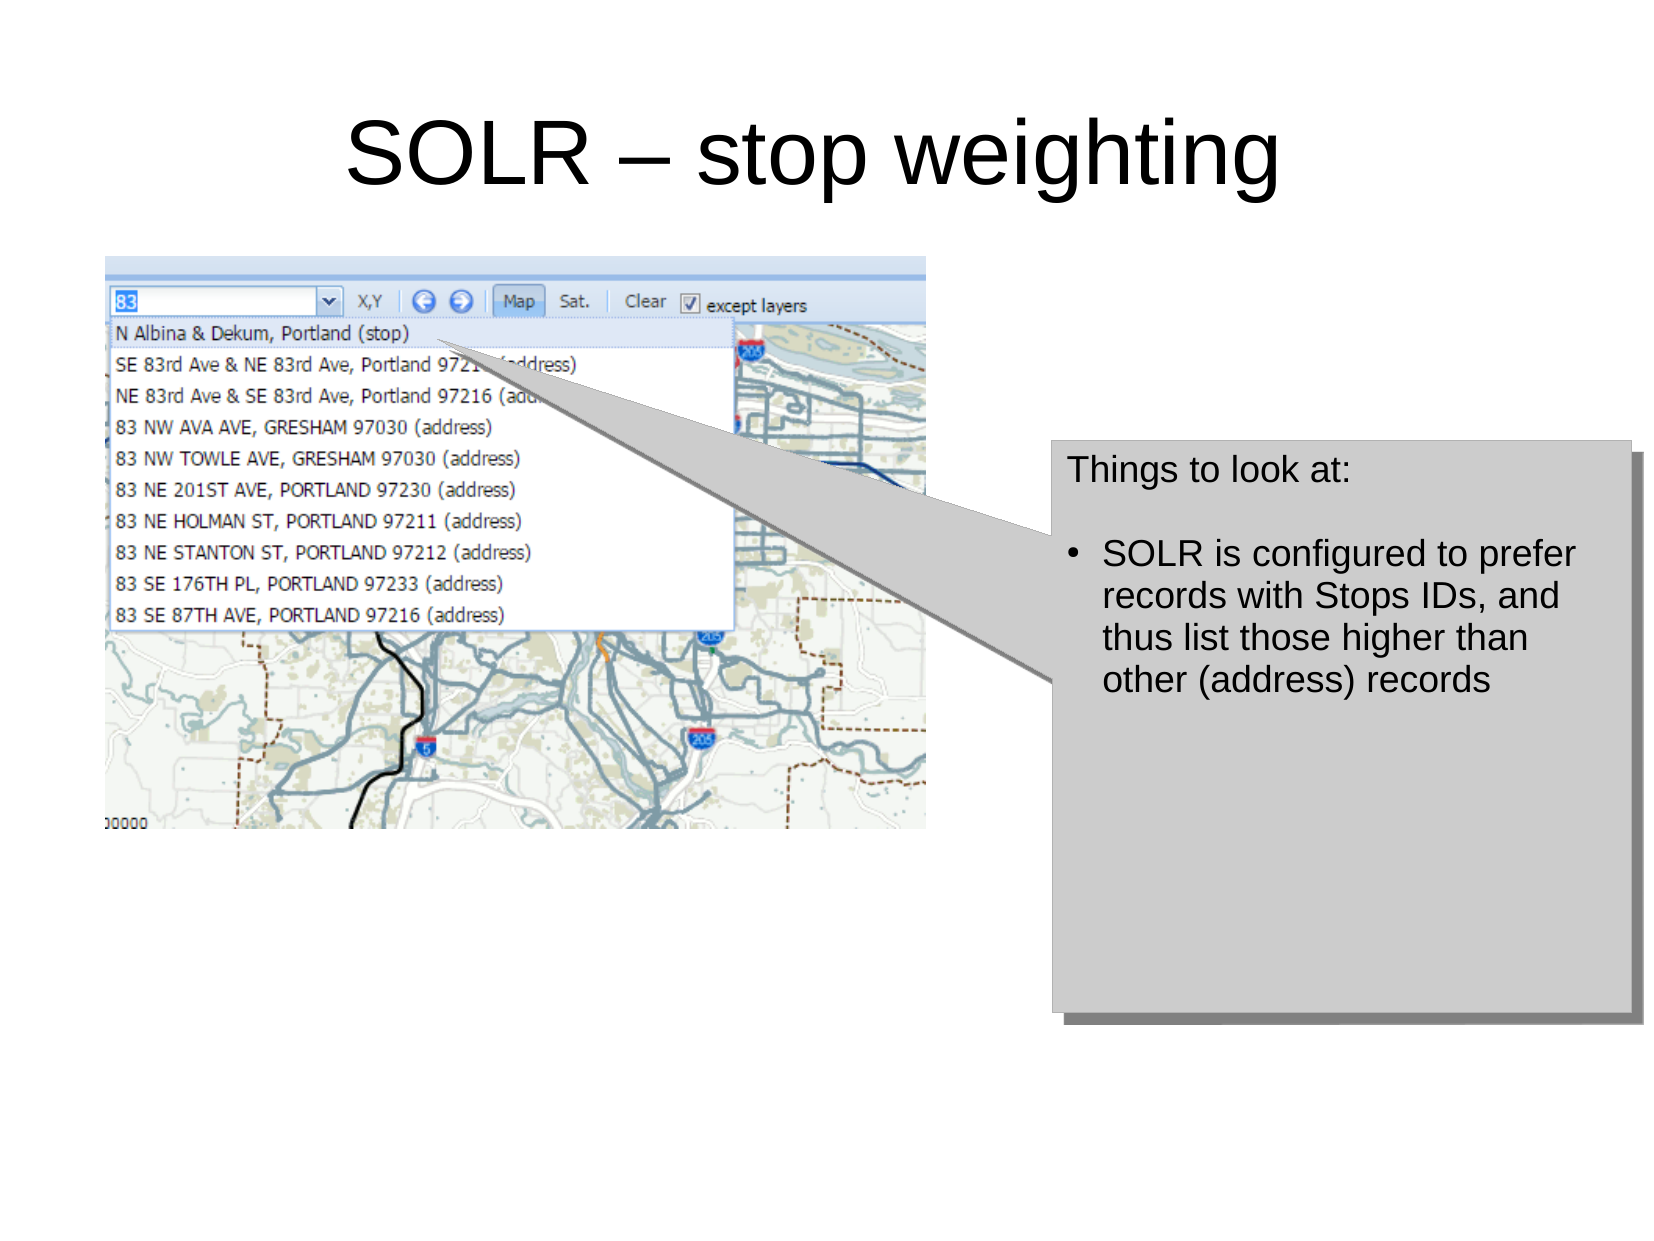

# SOLR – stop weighting
Things to look at:
SOLR is configured to prefer records with Stops IDs, and thus list those higher than other (address) records